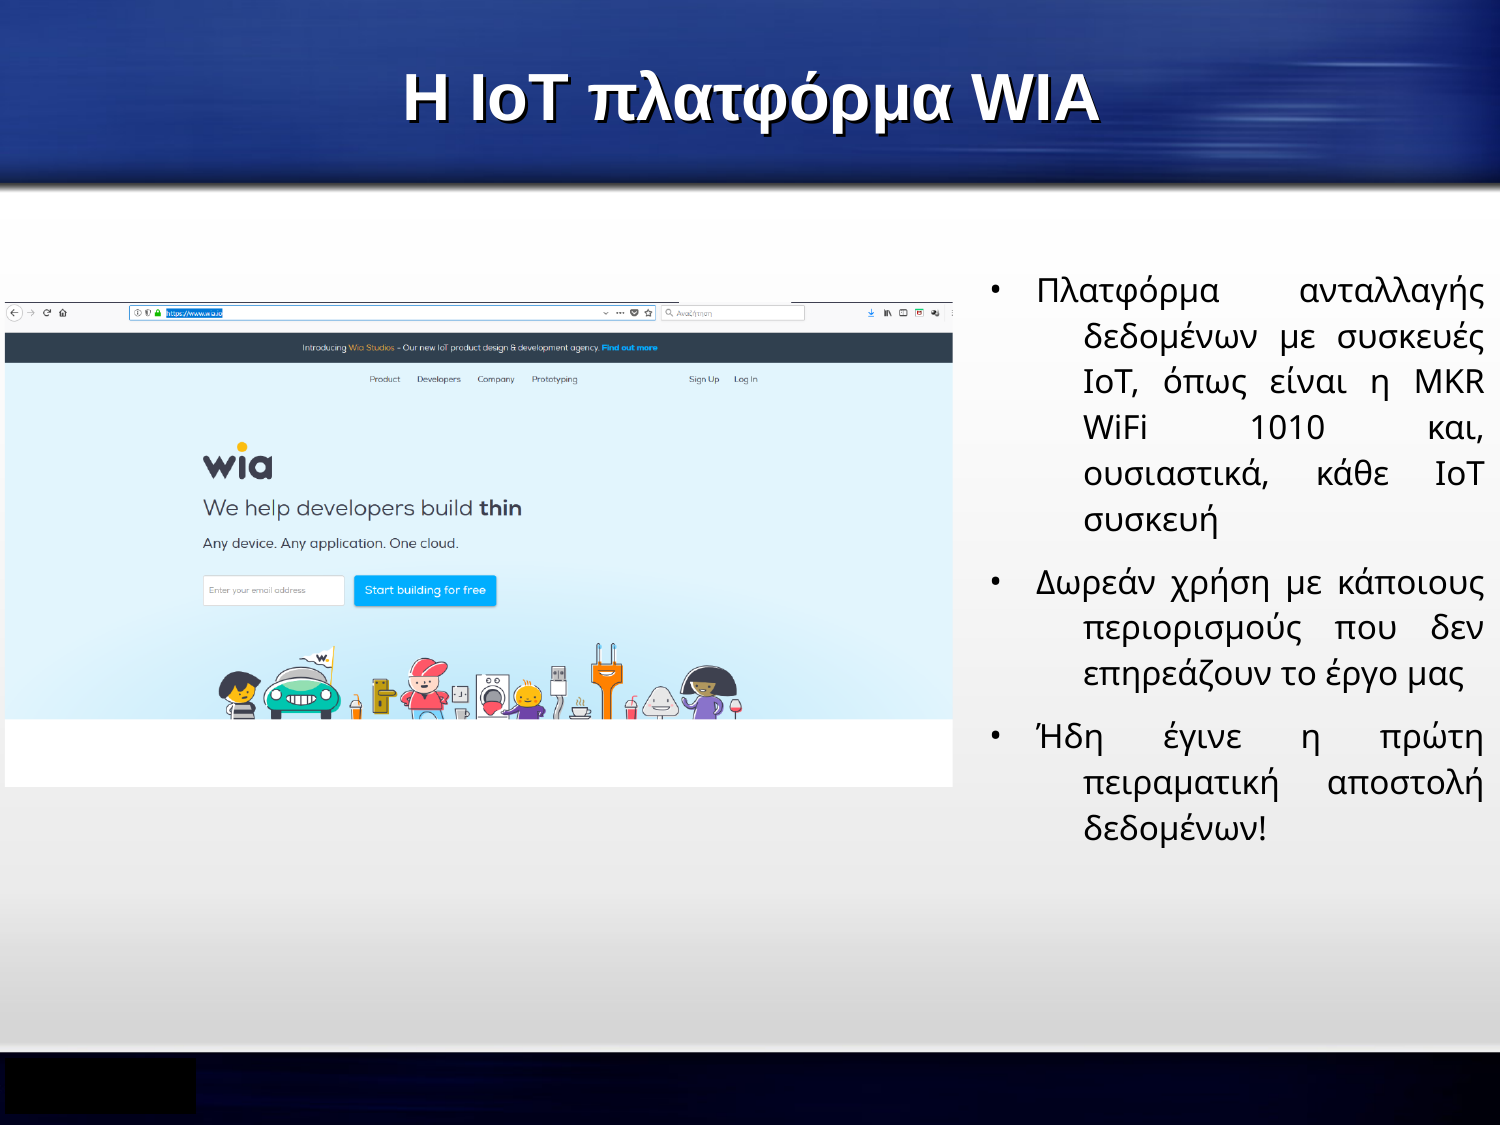

# Η IoT πλατφόρμα WIA
Πλατφόρμα ανταλλαγής δεδομένων με συσκευές IoT, όπως είναι η MKR WiFi 1010 και, ουσιαστικά, κάθε IoT συσκευή
Δωρεάν χρήση με κάποιους περιορισμούς που δεν επηρεάζουν το έργο μας
Ήδη έγινε η πρώτη πειραματική αποστολή δεδομένων!